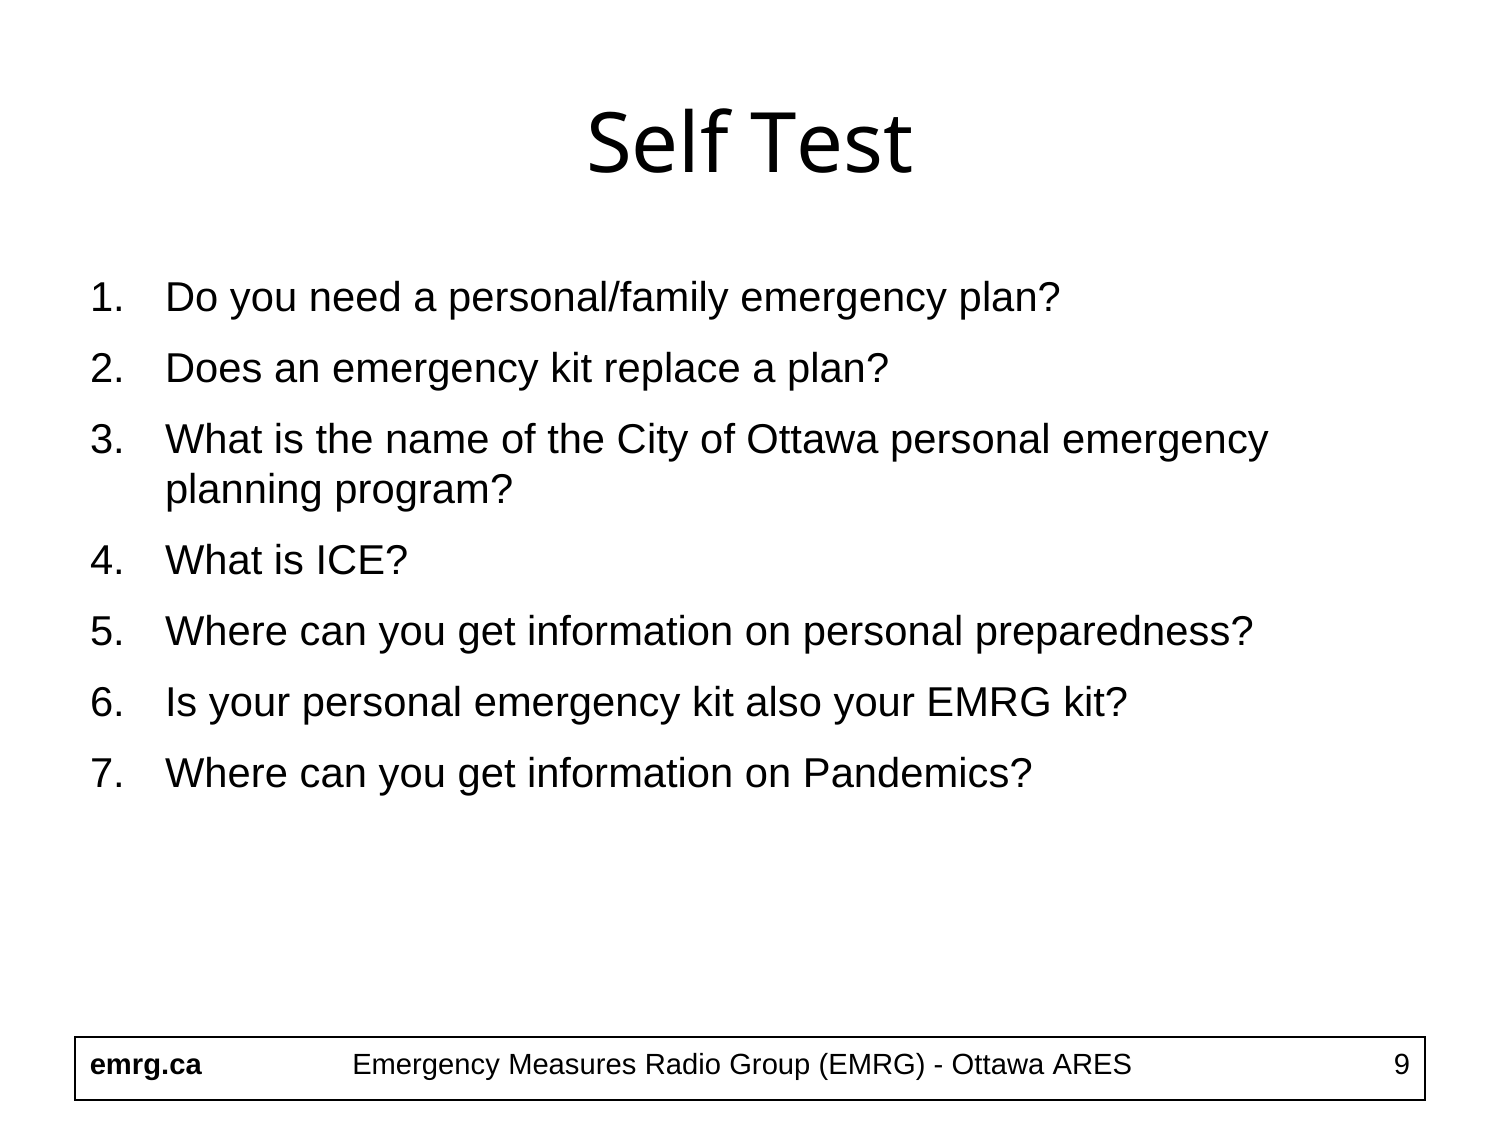

# Self Test
Do you need a personal/family emergency plan?
Does an emergency kit replace a plan?
What is the name of the City of Ottawa personal emergency planning program?
What is ICE?
Where can you get information on personal preparedness?
Is your personal emergency kit also your EMRG kit?
Where can you get information on Pandemics?
Emergency Measures Radio Group (EMRG) - Ottawa ARES